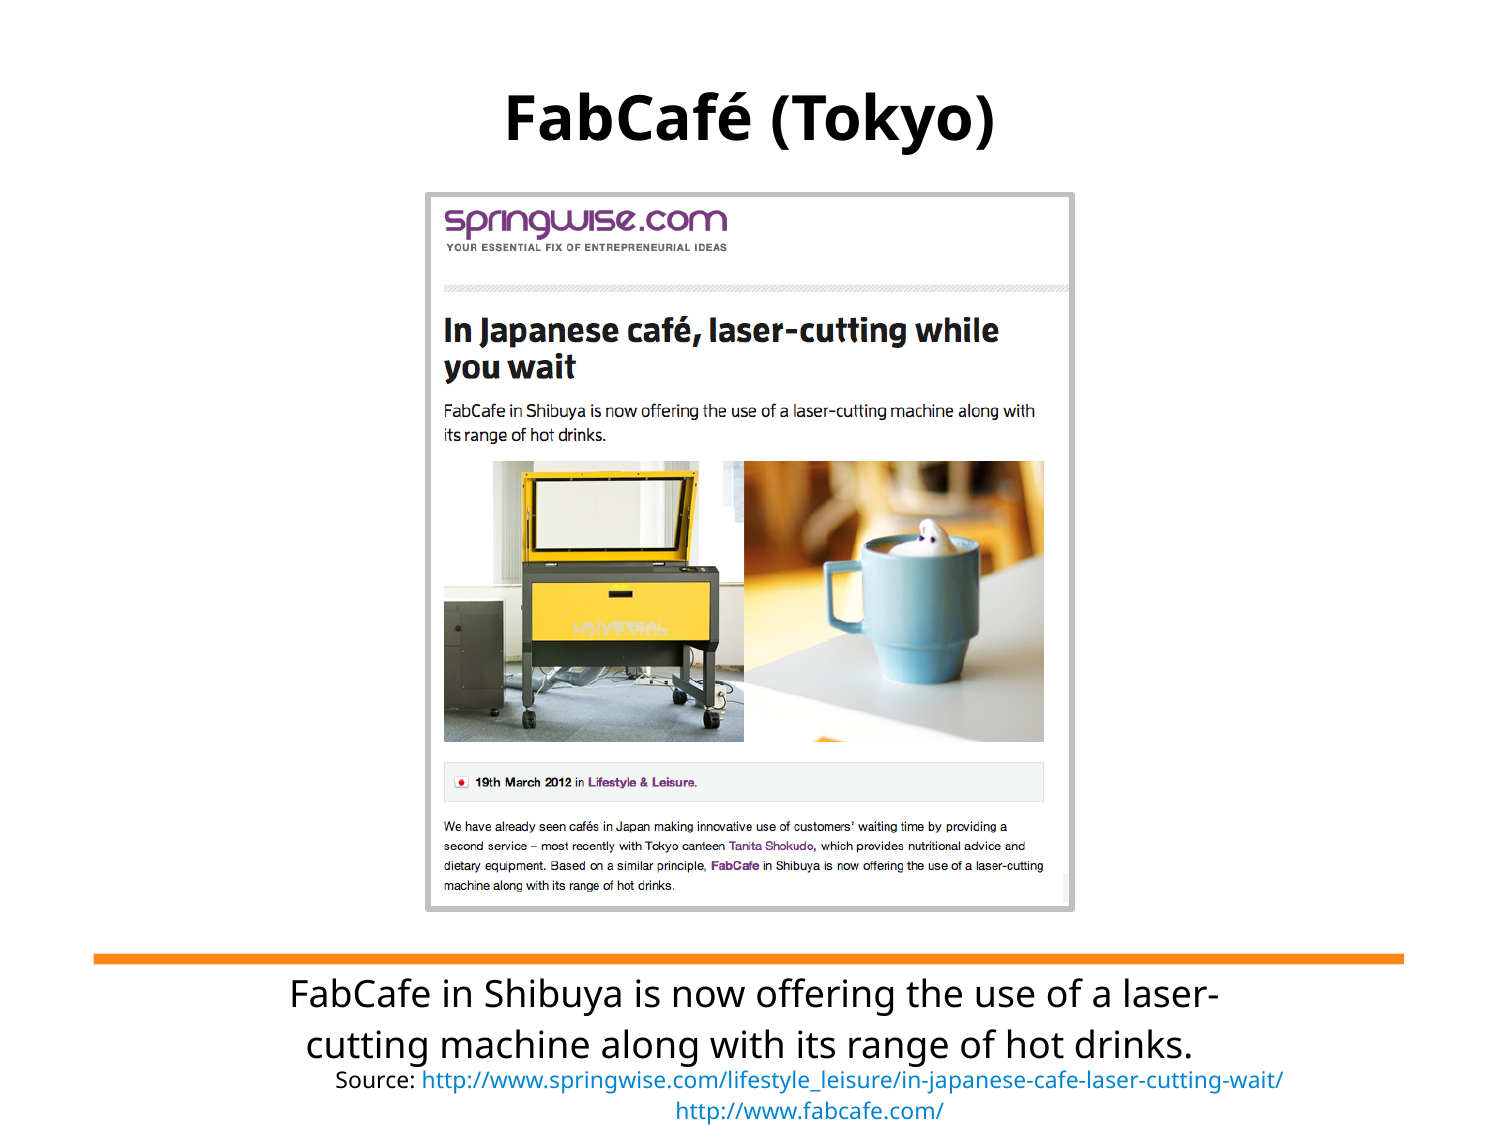

# FabCafé (Tokyo)
 FabCafe in Shibuya is now offering the use of a laser-cutting machine along with its range of hot drinks.
Source: http://www.springwise.com/lifestyle_leisure/in-japanese-cafe-laser-cutting-wait/
http://www.fabcafe.com/